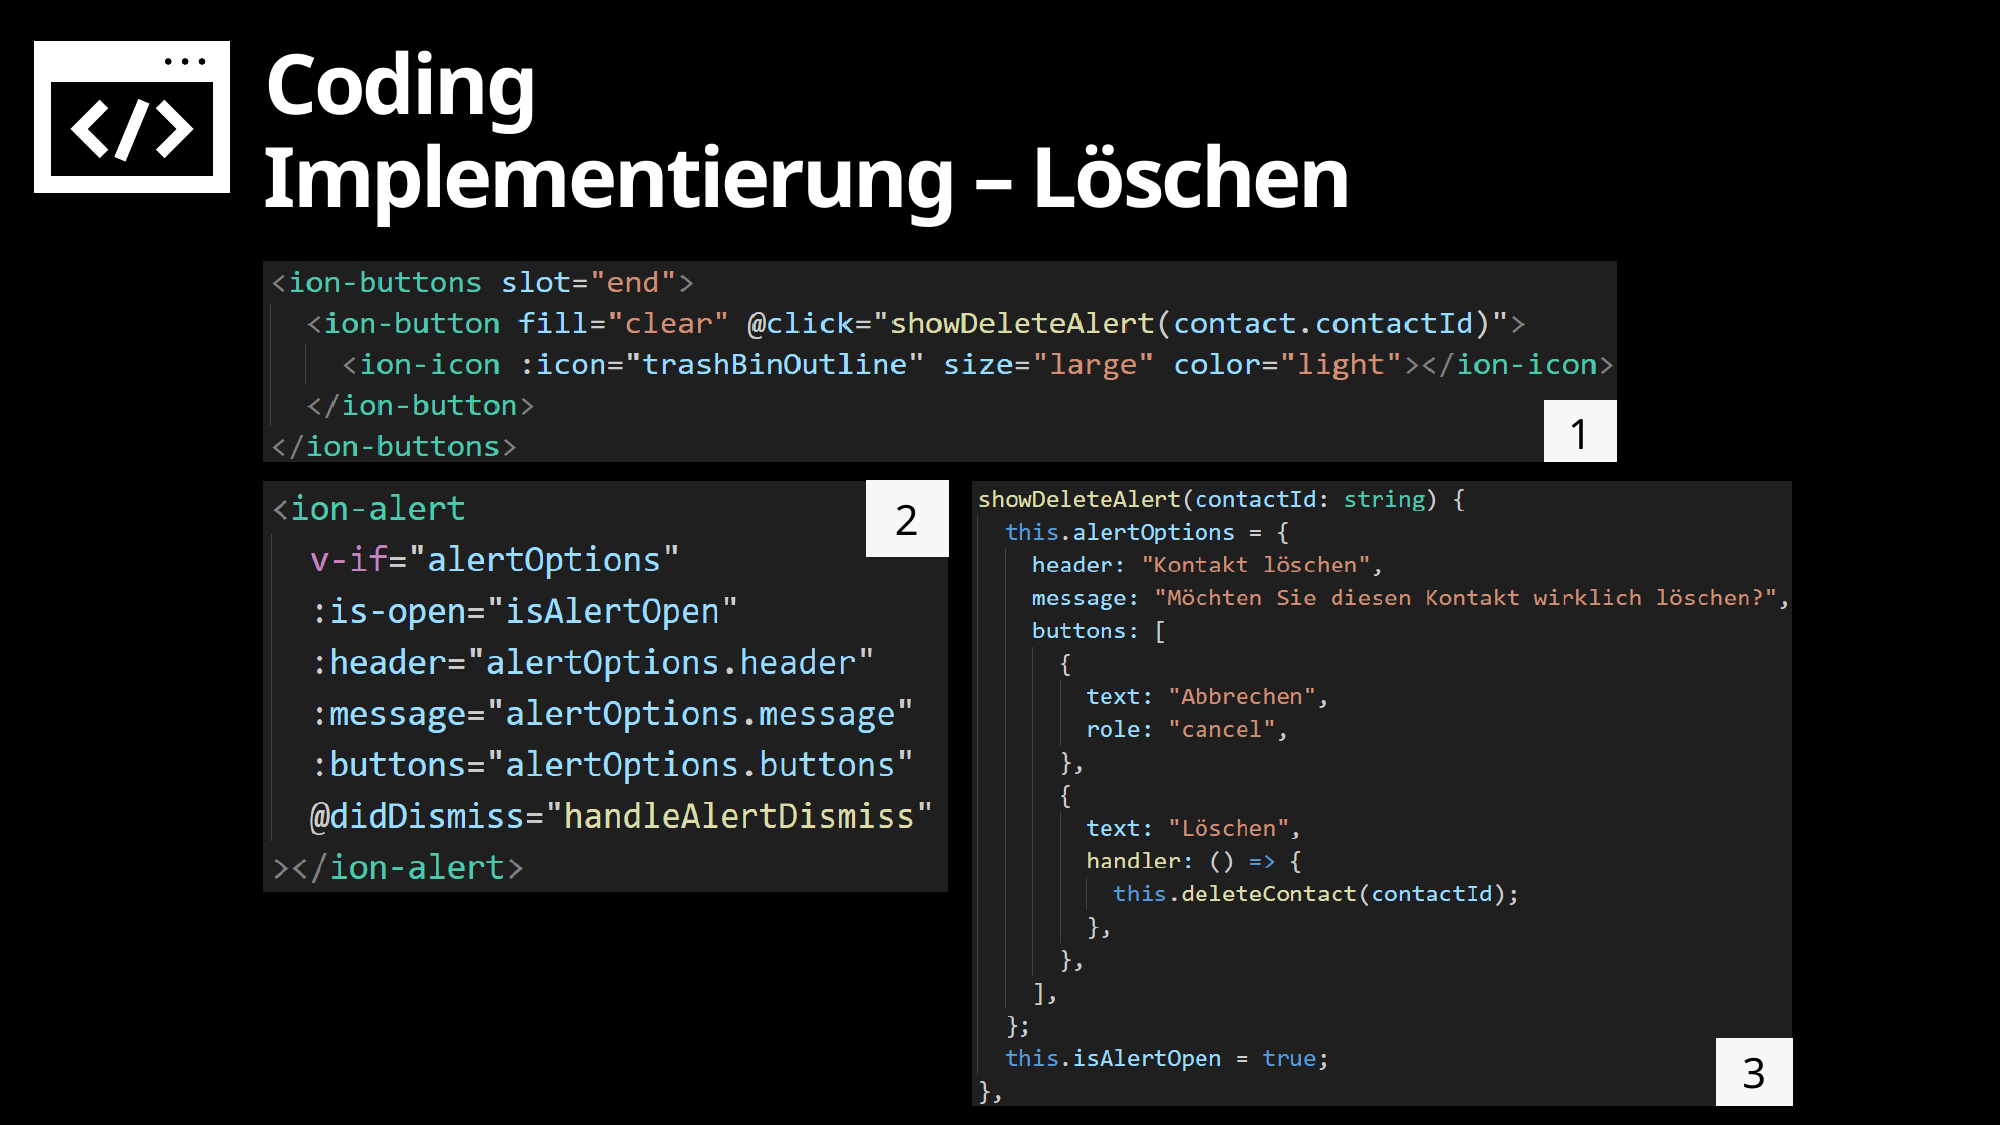

Coding
Implementierung – Löschen
1
2
3